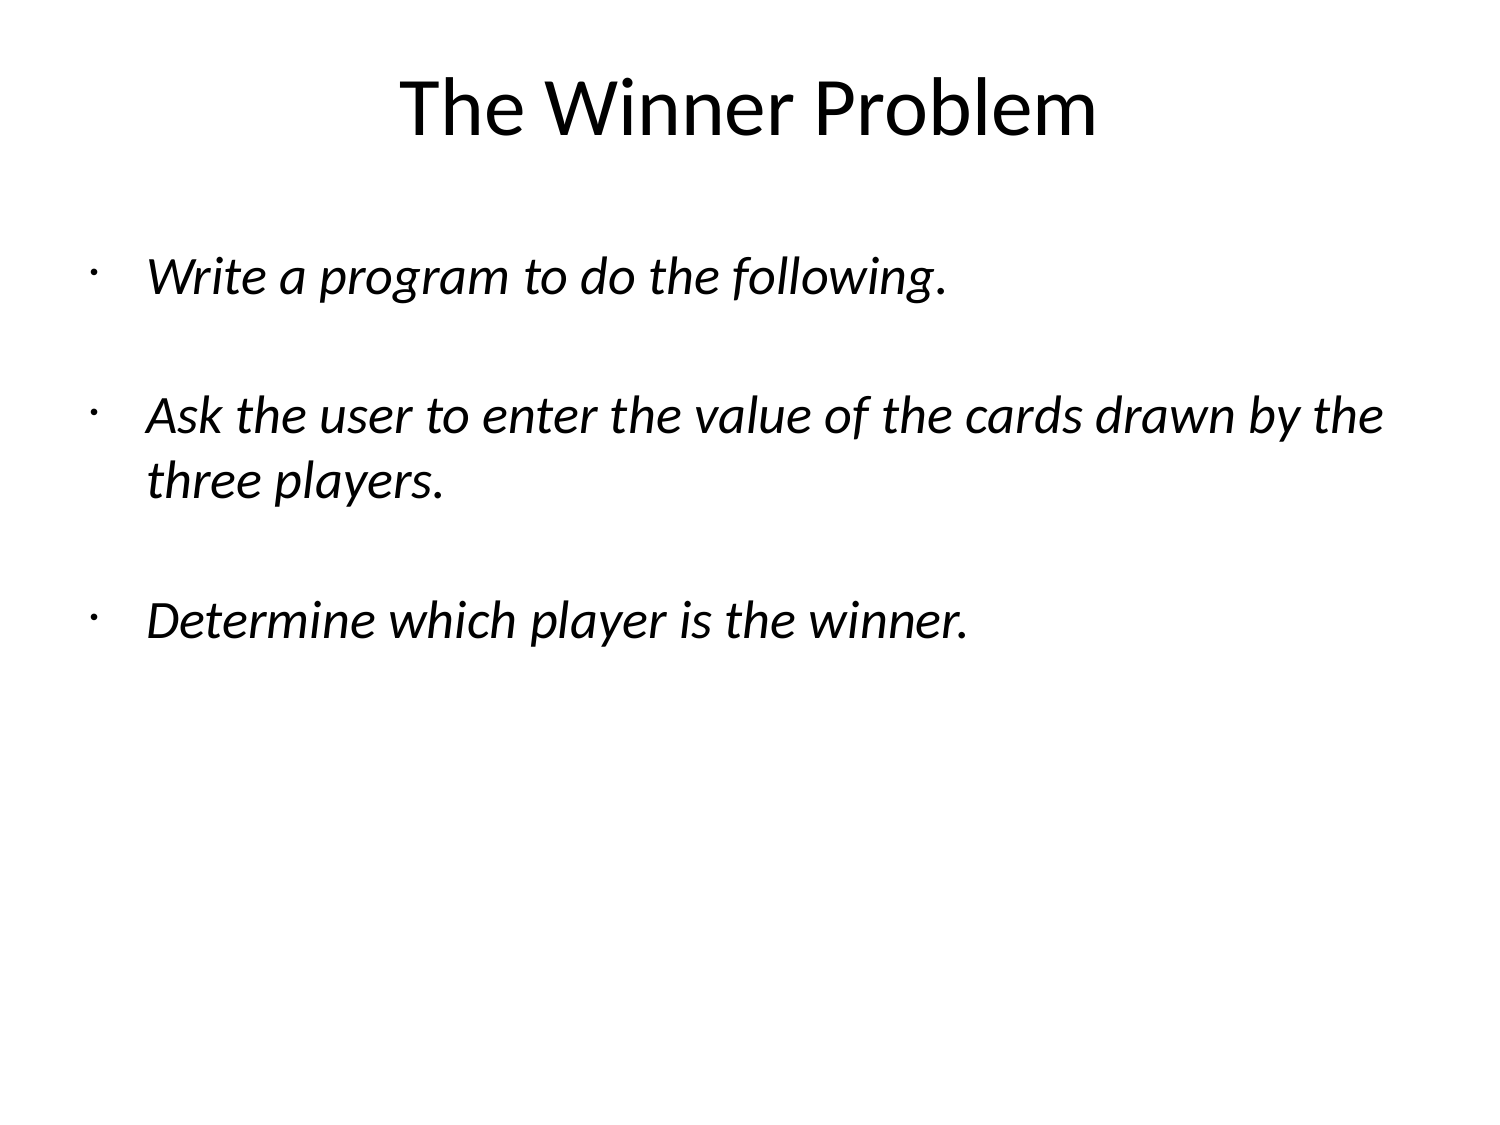

# The Winner Problem
Write a program to do the following.
Ask the user to enter the value of the cards drawn by the three players.
Determine which player is the winner.